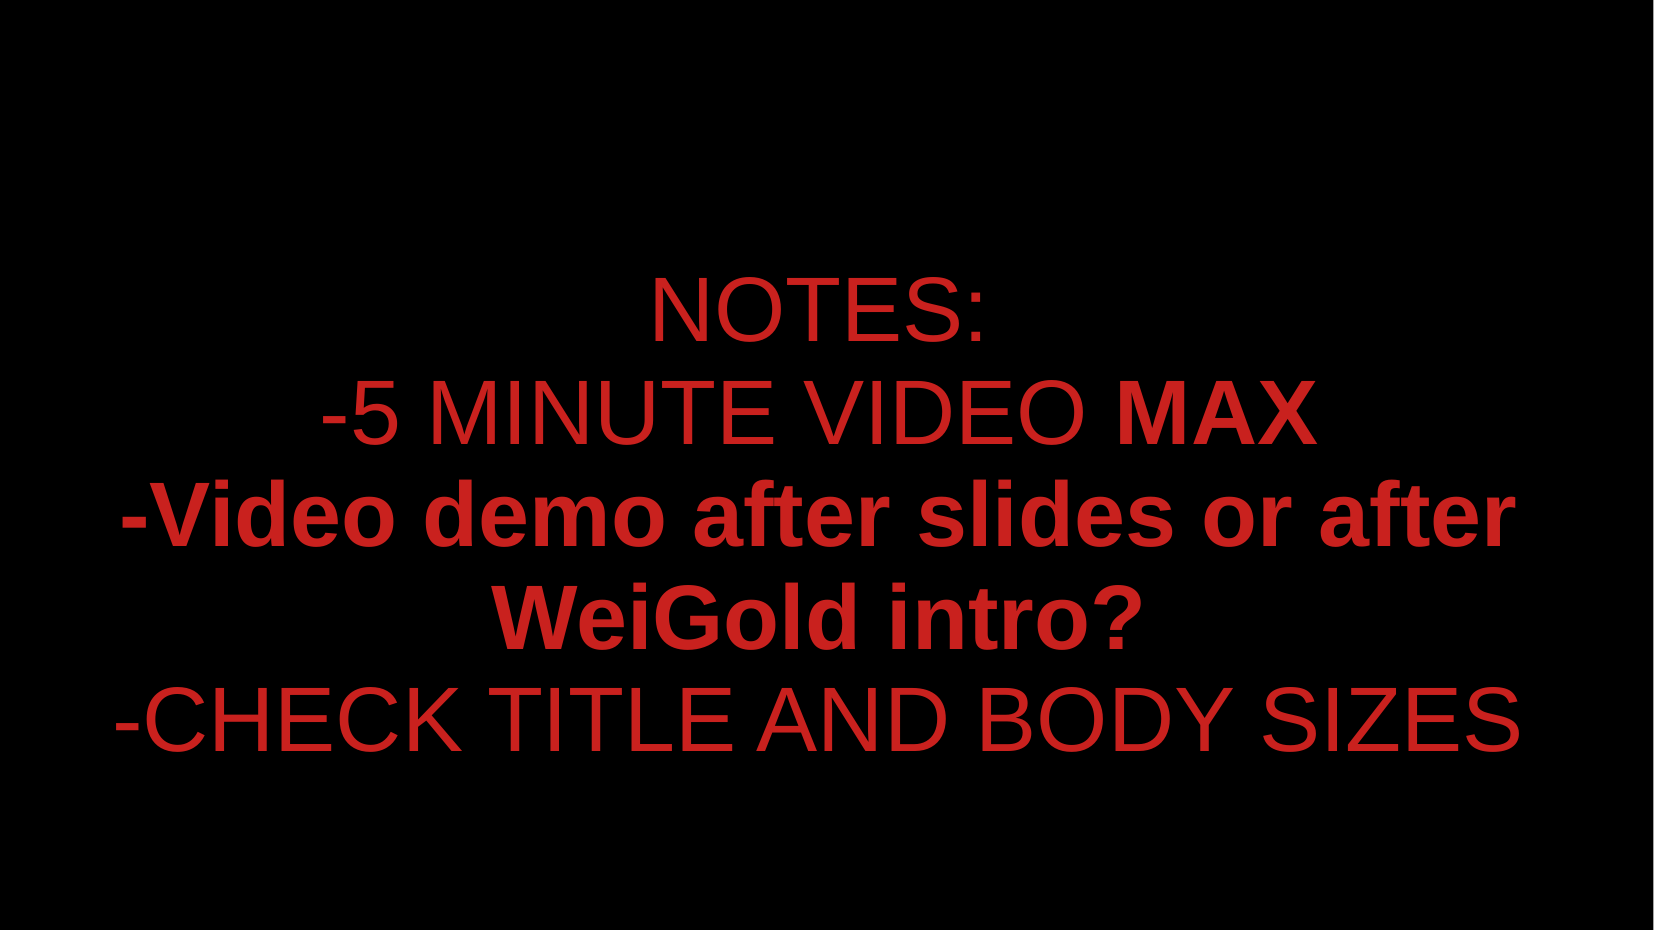

# NOTES: -5 MINUTE VIDEO MAX -Video demo after slides or after WeiGold intro? -CHECK TITLE AND BODY SIZES